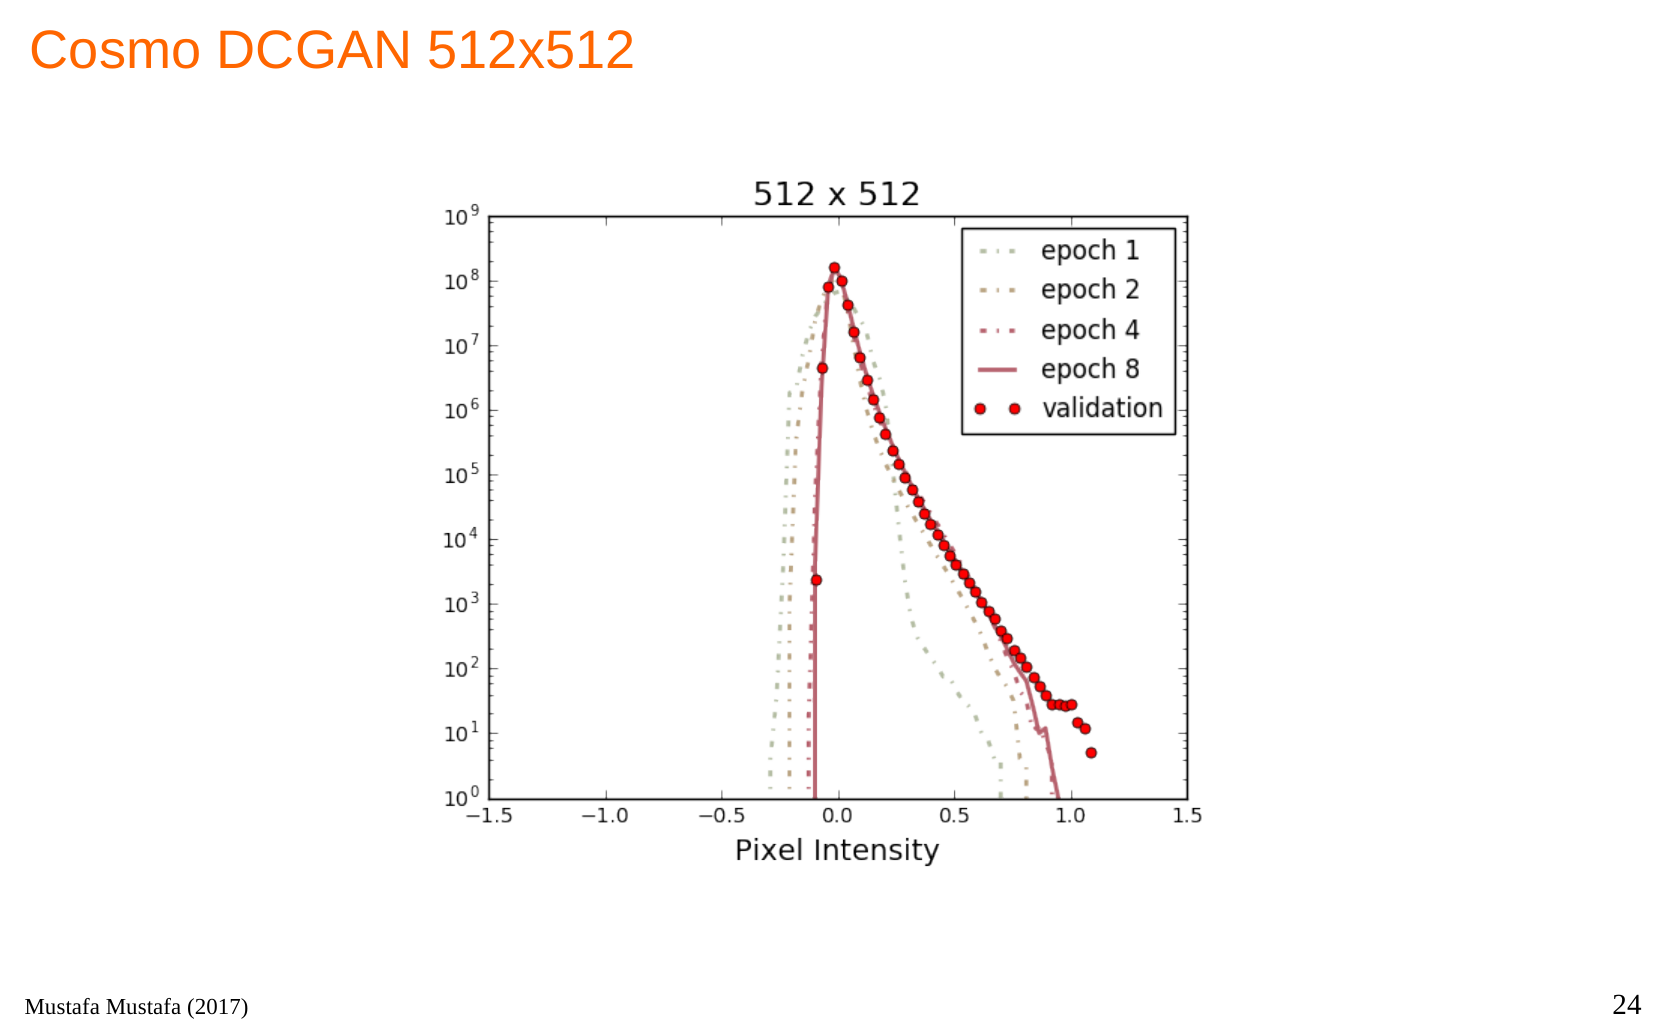

# Cosmo DCGAN 512x512
24
Mustafa Mustafa (2017)